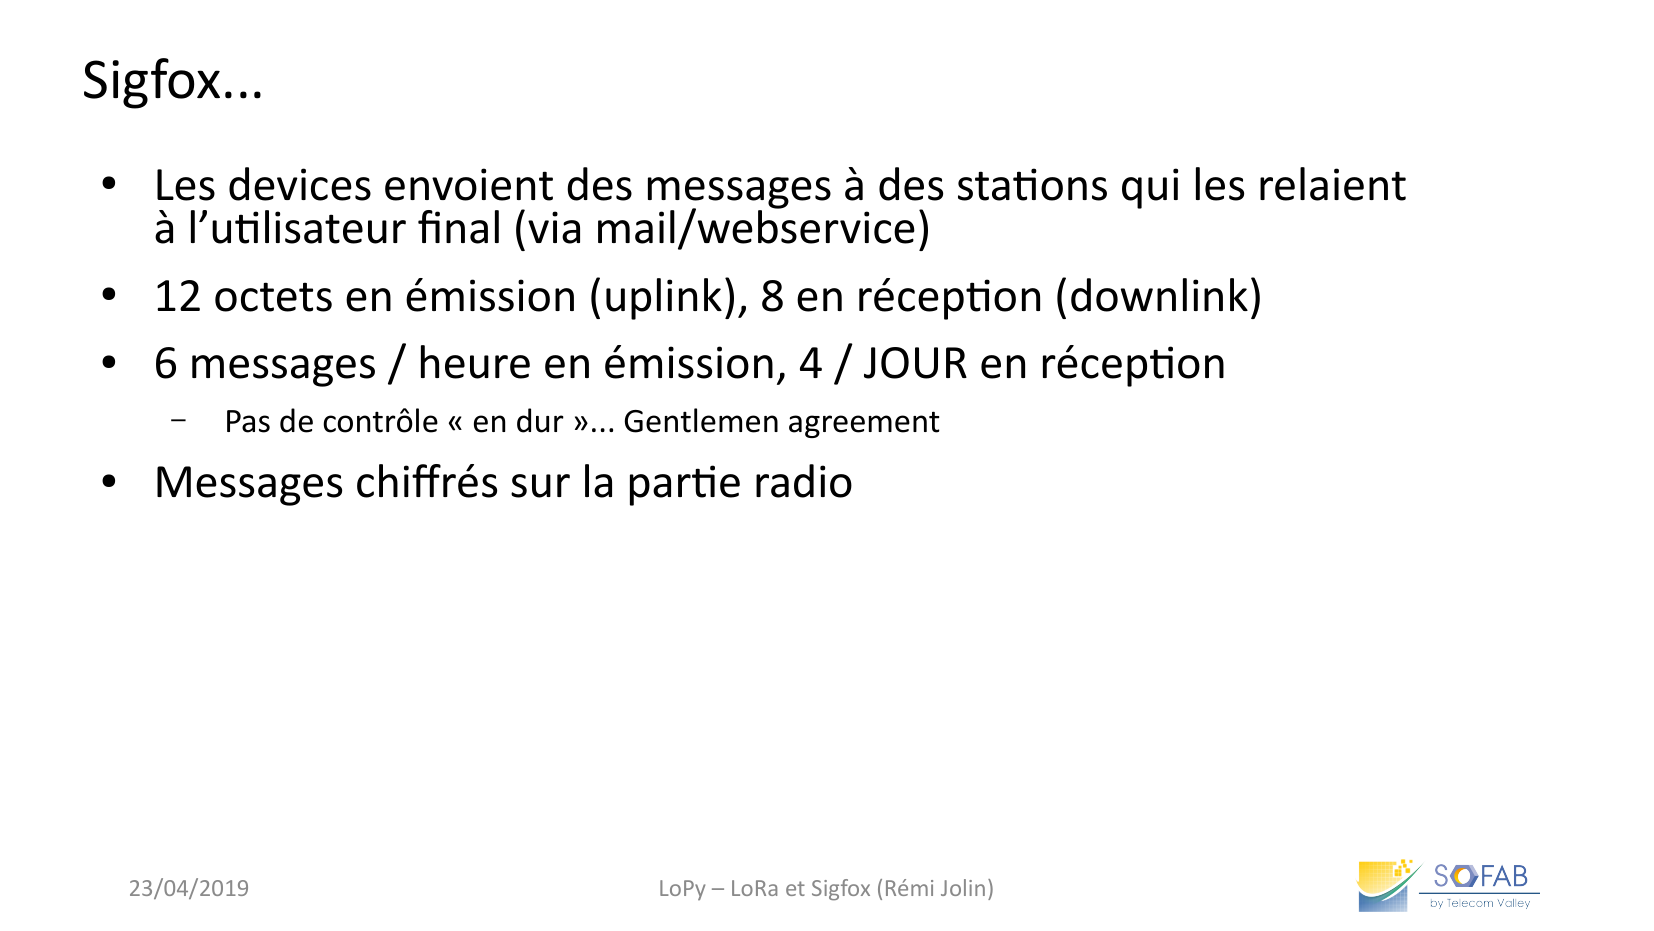

# Sigfox...
Les devices envoient des messages à des stations qui les relaient
à l’utilisateur final (via mail/webservice)
12 octets en émission (uplink), 8 en réception (downlink)
6 messages / heure en émission, 4 / JOUR en réception
Pas de contrôle « en dur »... Gentlemen agreement
Messages chiffrés sur la partie radio